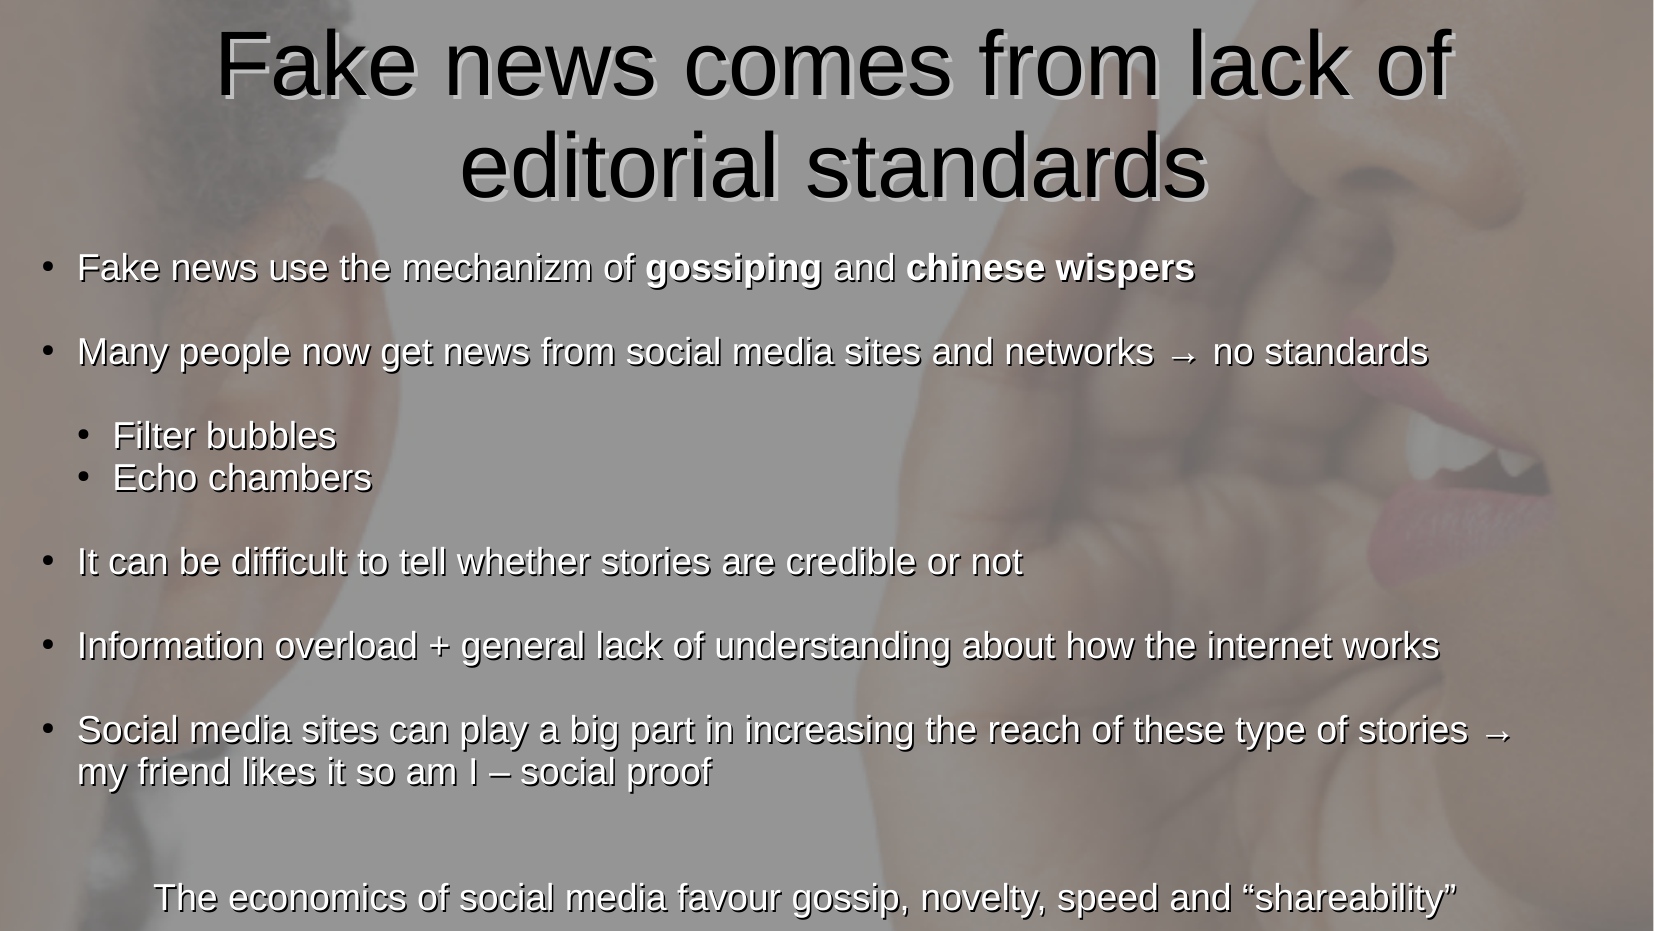

# Fake news comes from lack of editorial standards
Fake news use the mechanizm of gossiping and chinese wispers
Many people now get news from social media sites and networks → no standards
Filter bubbles
Echo chambers
It can be difficult to tell whether stories are credible or not
Information overload + general lack of understanding about how the internet works
Social media sites can play a big part in increasing the reach of these type of stories → my friend likes it so am I – social proof
The economics of social media favour gossip, novelty, speed and “shareability”